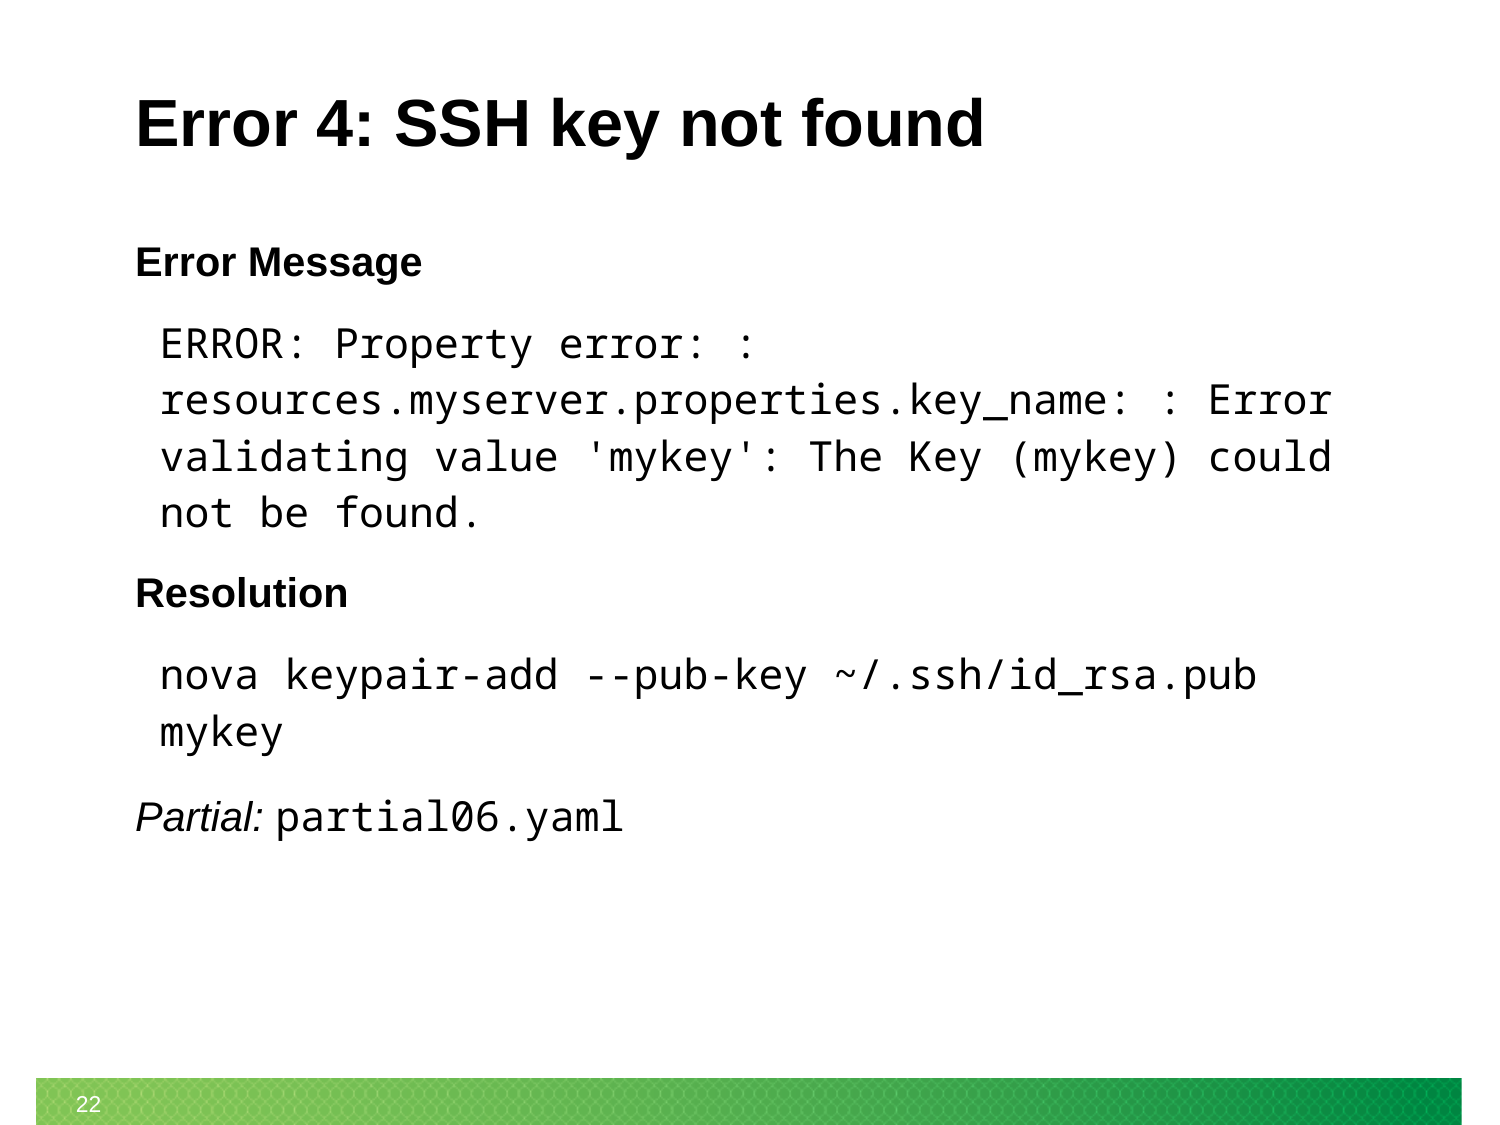

# Error 4: SSH key not found
Error Message
ERROR: Property error: : resources.myserver.properties.key_name: : Error
validating value 'mykey': The Key (mykey) could not be found.
Resolution
nova keypair-add --pub-key ~/.ssh/id_rsa.pub mykey
Partial: partial06.yaml